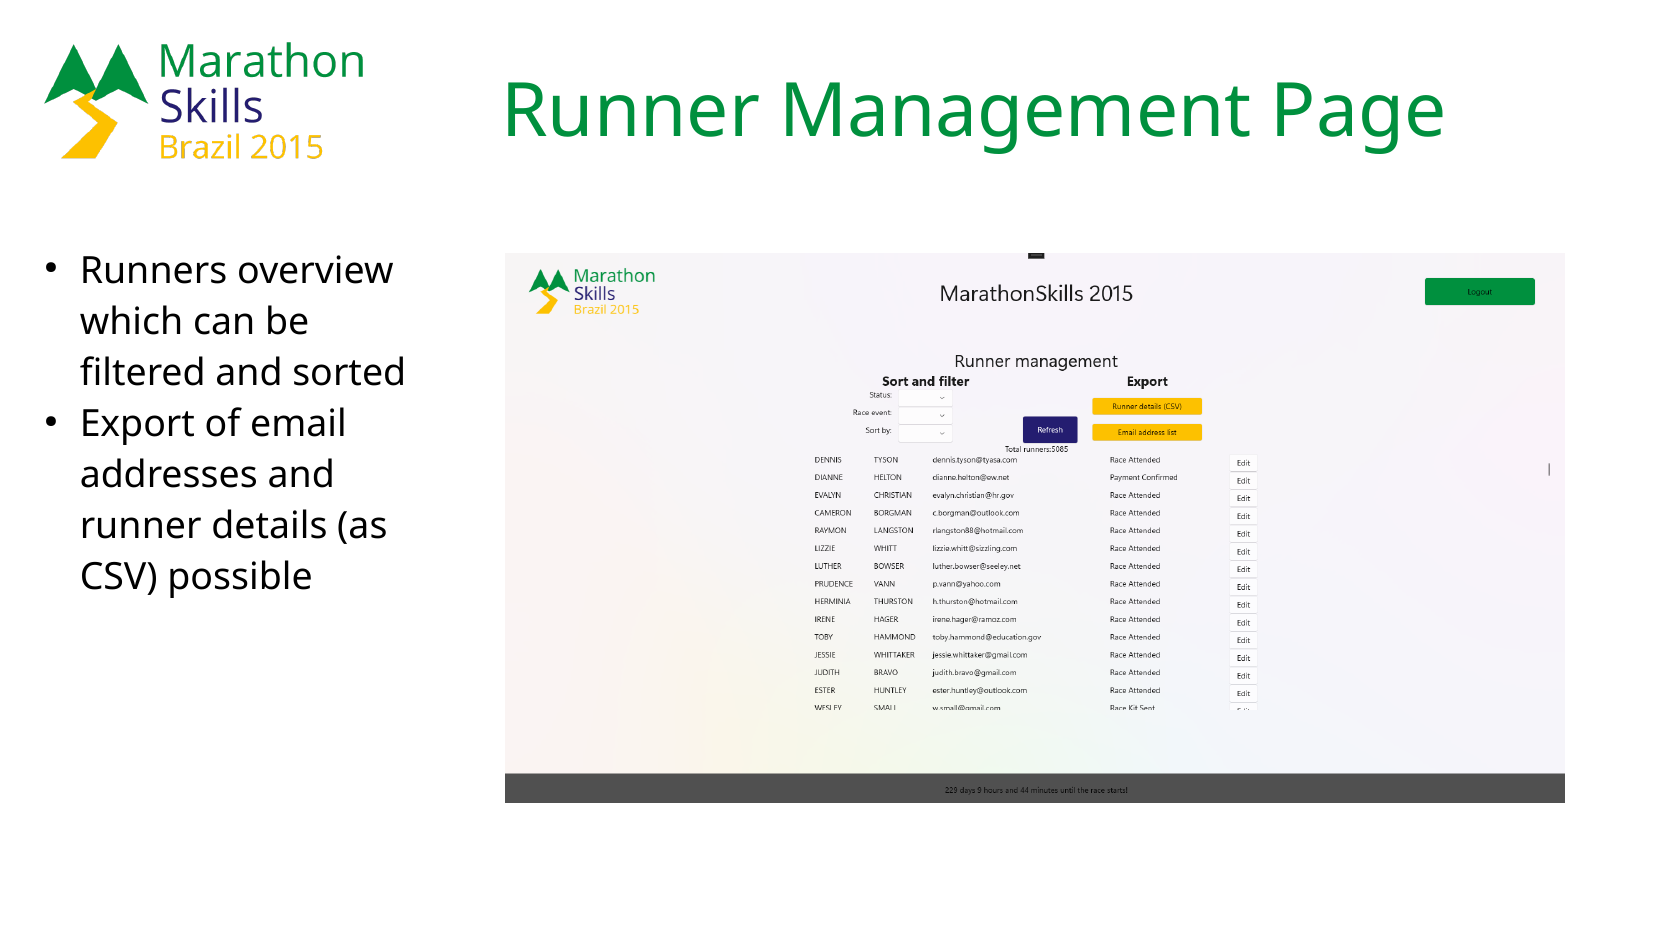

# Runner Management Page
Runners overview which can be filtered and sorted
Export of email addresses and runner details (as CSV) possible